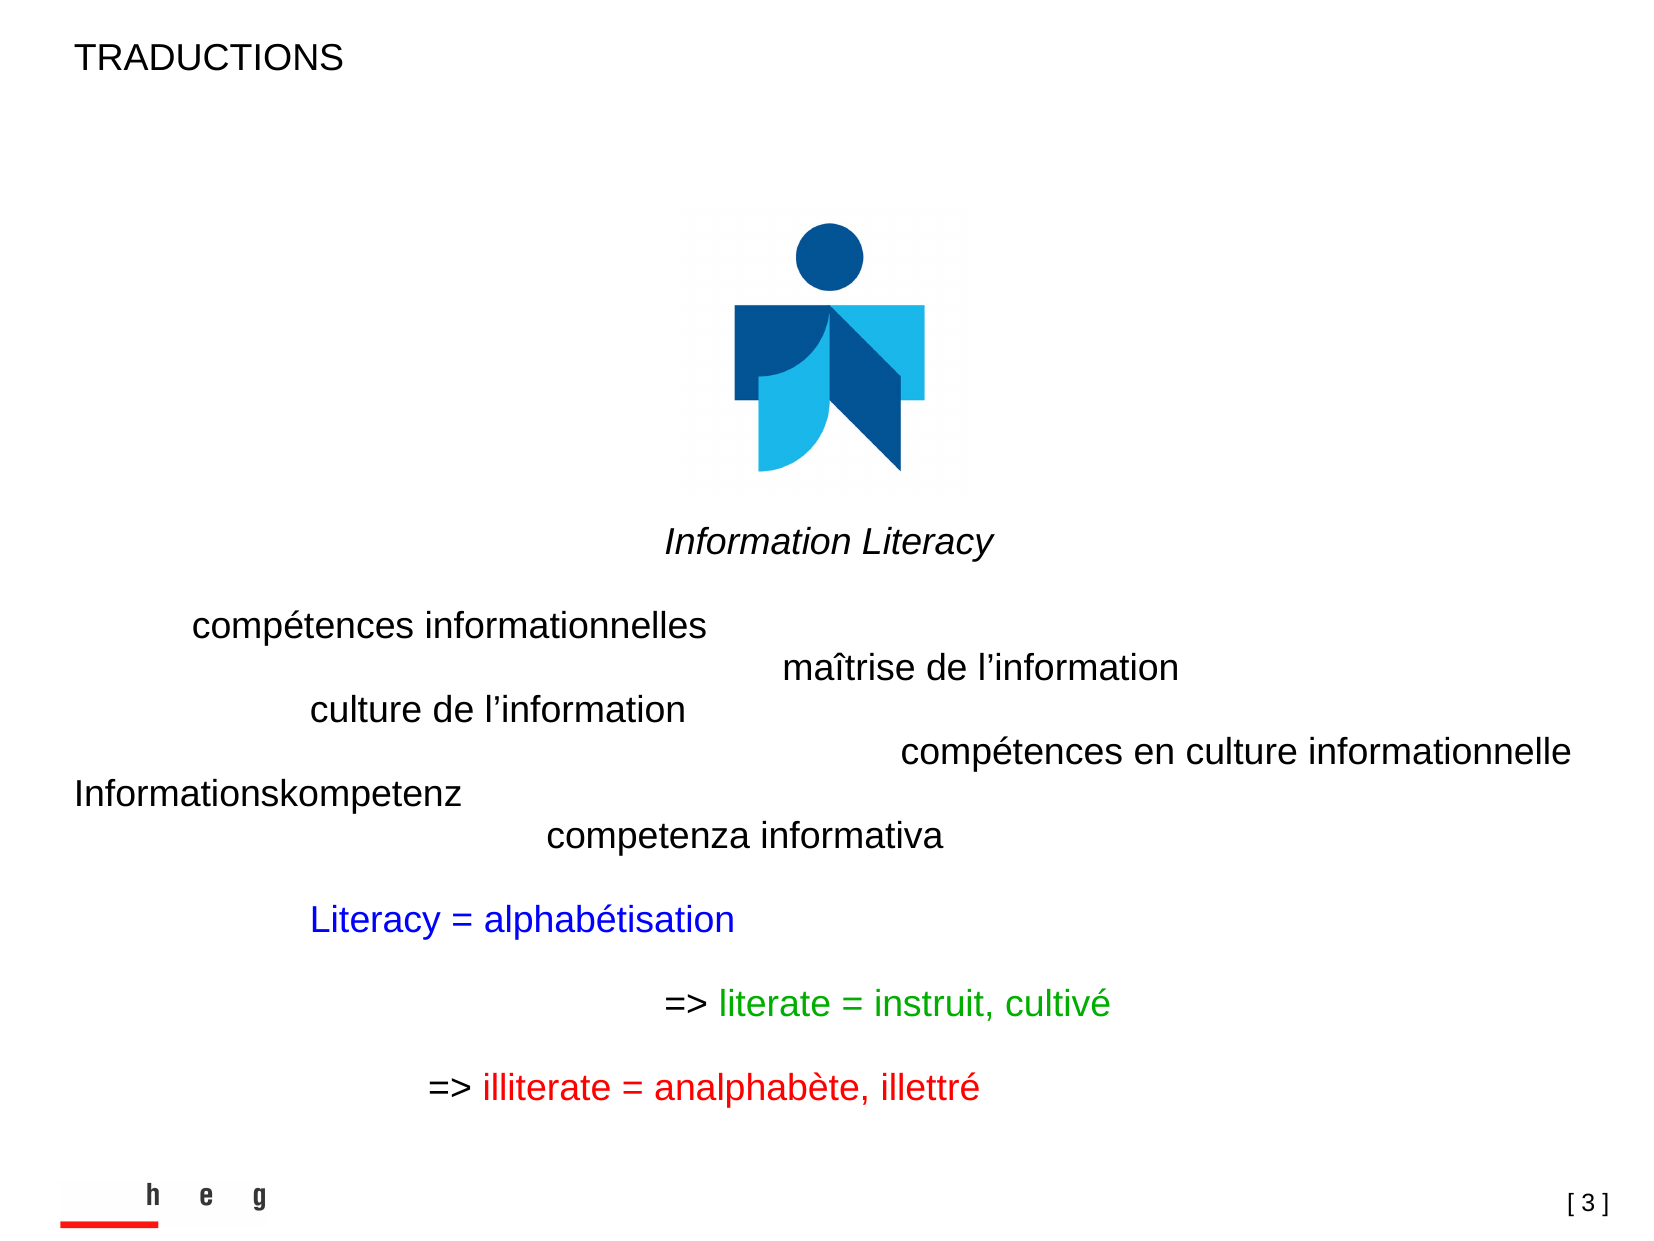

TRADUCTIONS
					Information Literacy
	compétences informationnelles
						maîtrise de l’information
		culture de l’information
							compétences en culture informationnelle
Informationskompetenz
				competenza informativa
		Literacy = alphabétisation
					=> literate = instruit, cultivé
			=> illiterate = analphabète, illettré